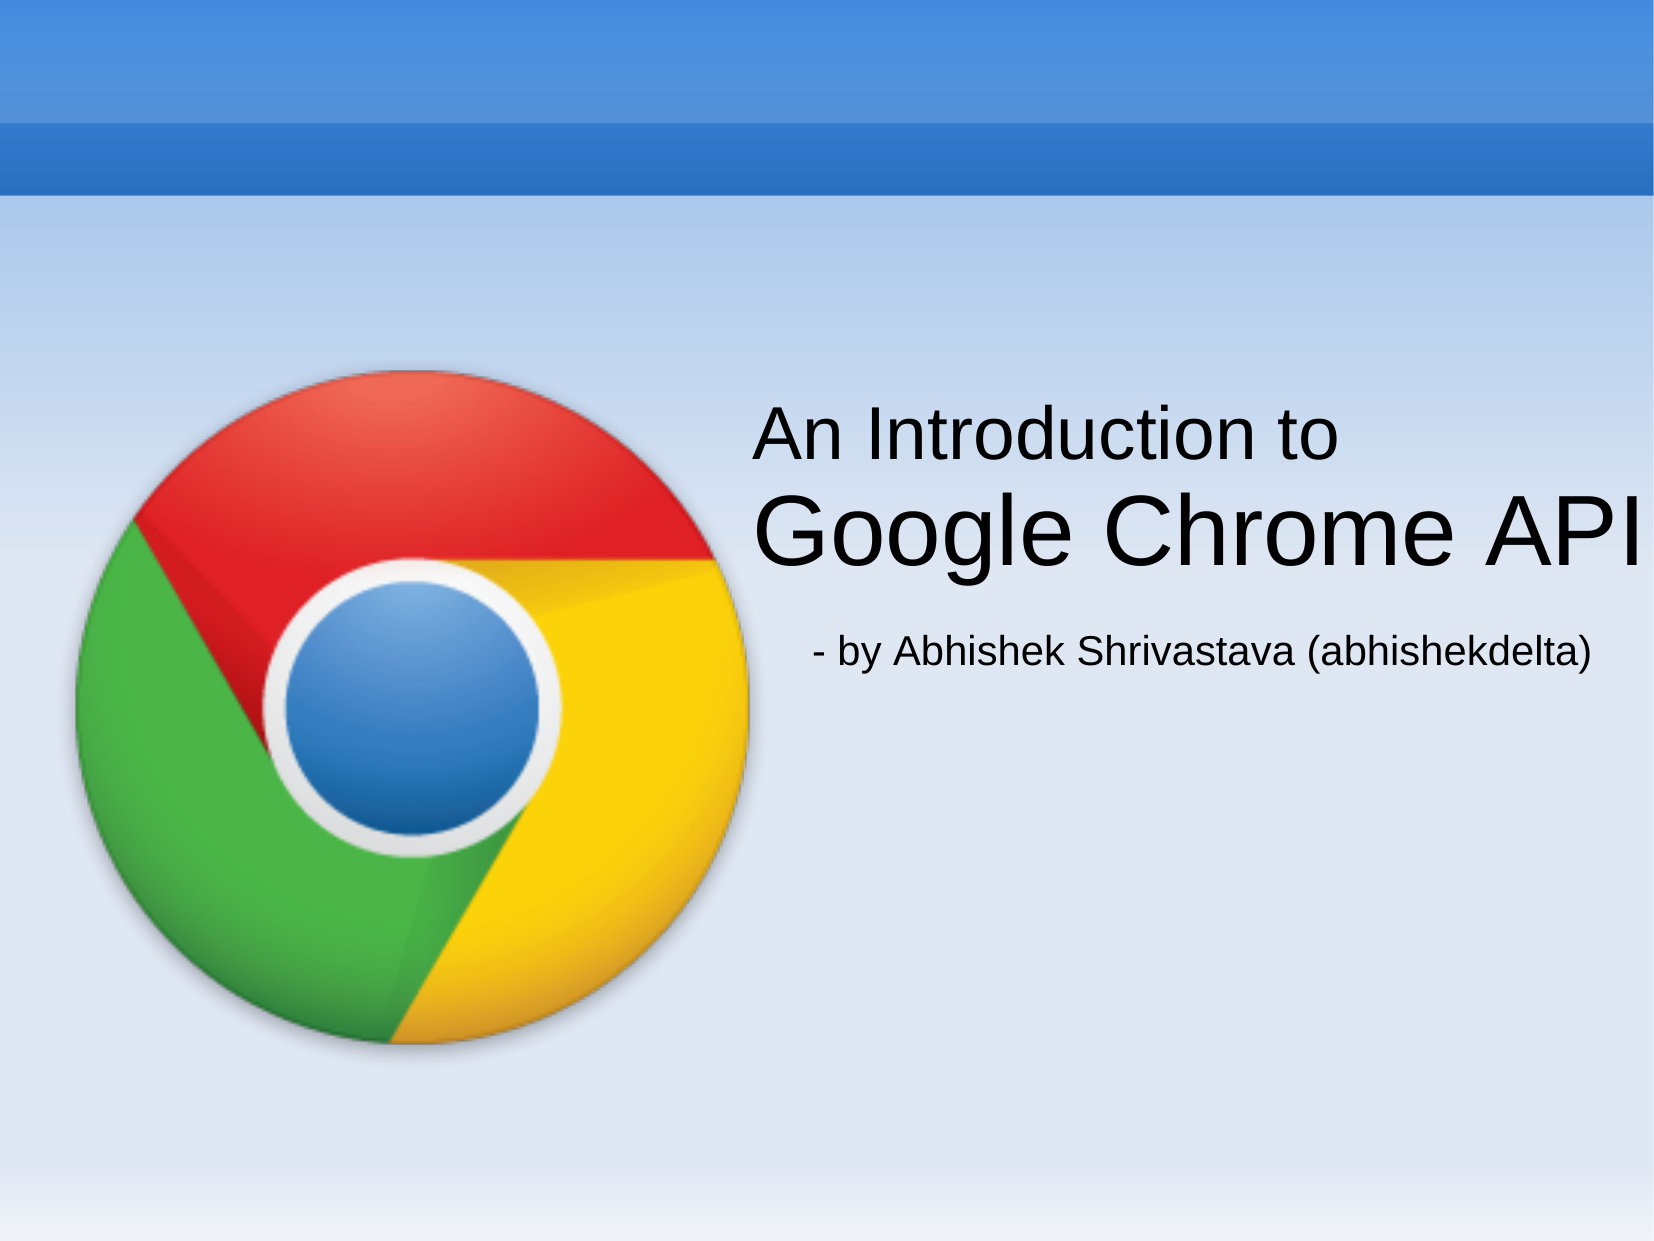

#
An Introduction to
Google Chrome API
- by Abhishek Shrivastava (abhishekdelta)